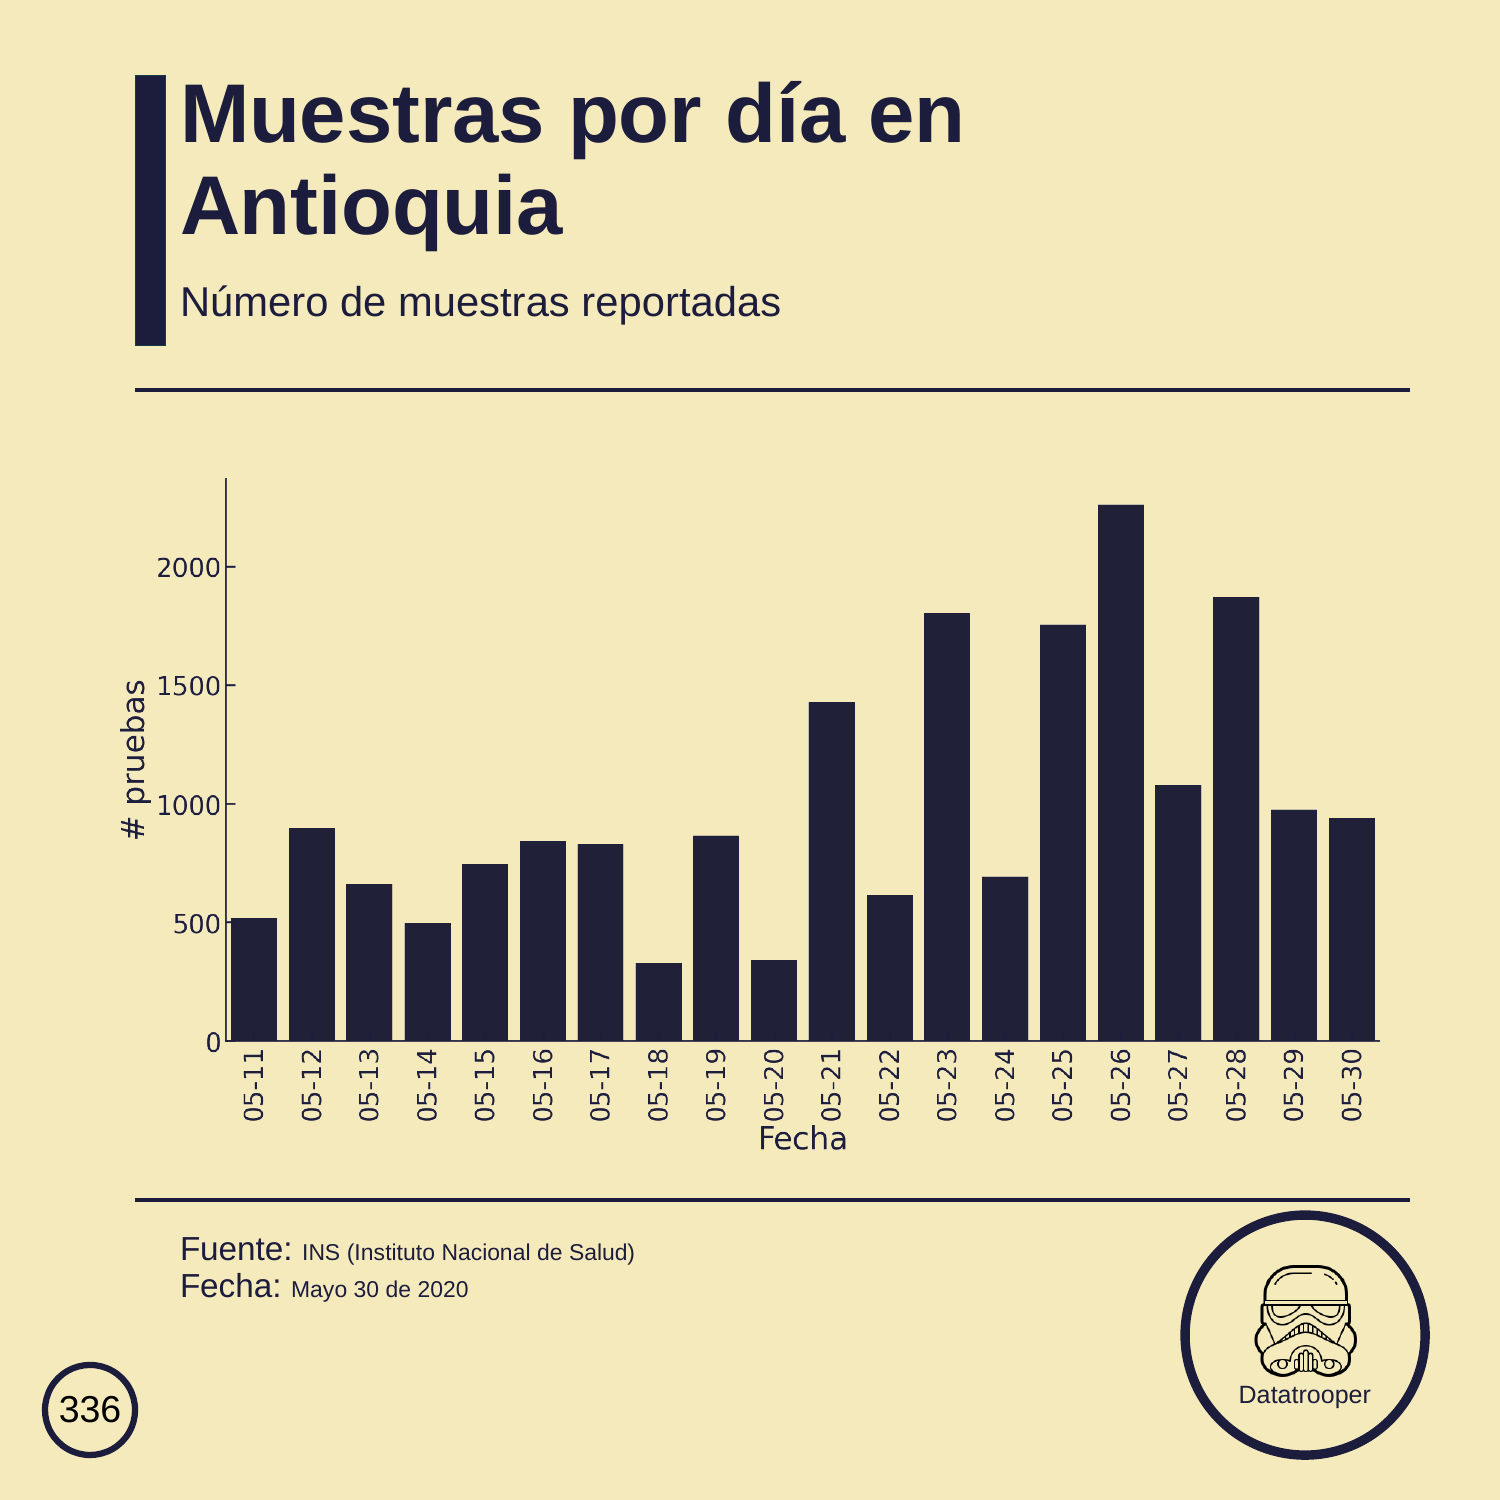

# Muestras por día en Antioquia
Número de muestras reportadas
Fuente: INS (Instituto Nacional de Salud)
Fecha: Mayo 30 de 2020
336
Datatrooper